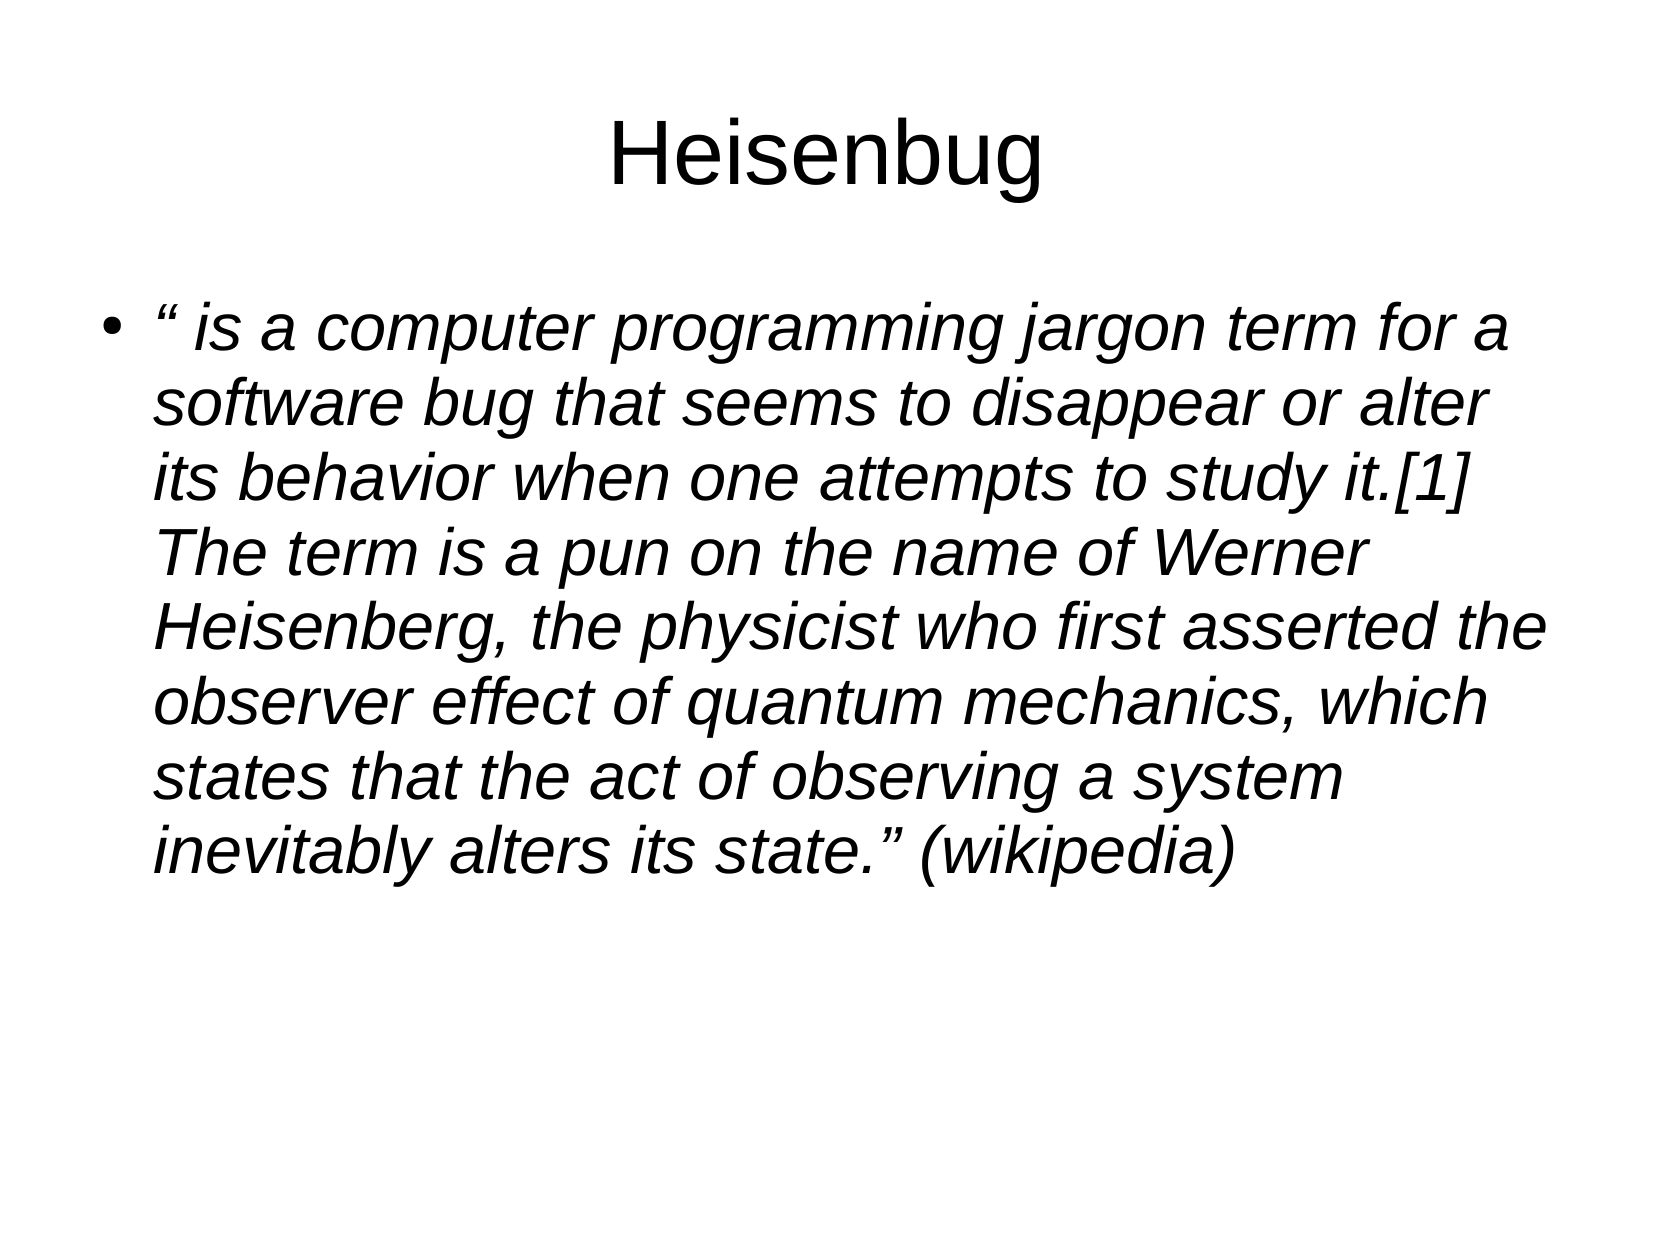

# Heisenbug
“ is a computer programming jargon term for a software bug that seems to disappear or alter its behavior when one attempts to study it.[1] The term is a pun on the name of Werner Heisenberg, the physicist who first asserted the observer effect of quantum mechanics, which states that the act of observing a system inevitably alters its state.” (wikipedia)